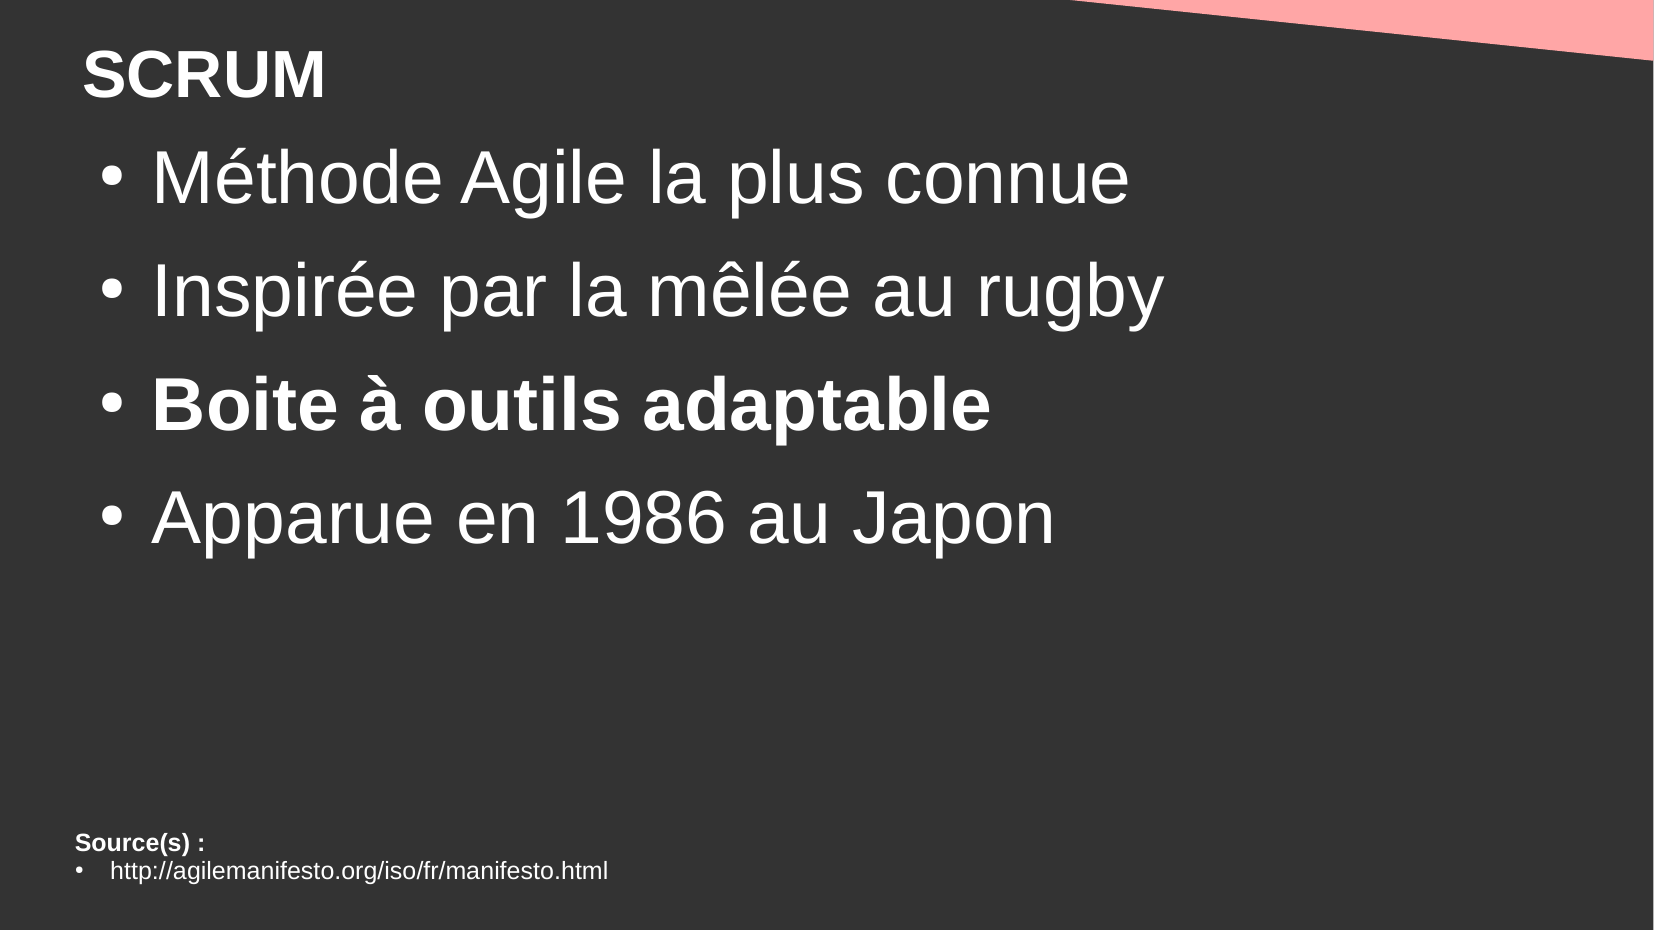

# SCRUM
Méthode Agile la plus connue
Inspirée par la mêlée au rugby
Boite à outils adaptable
Apparue en 1986 au Japon
Source(s) :
http://agilemanifesto.org/iso/fr/manifesto.html